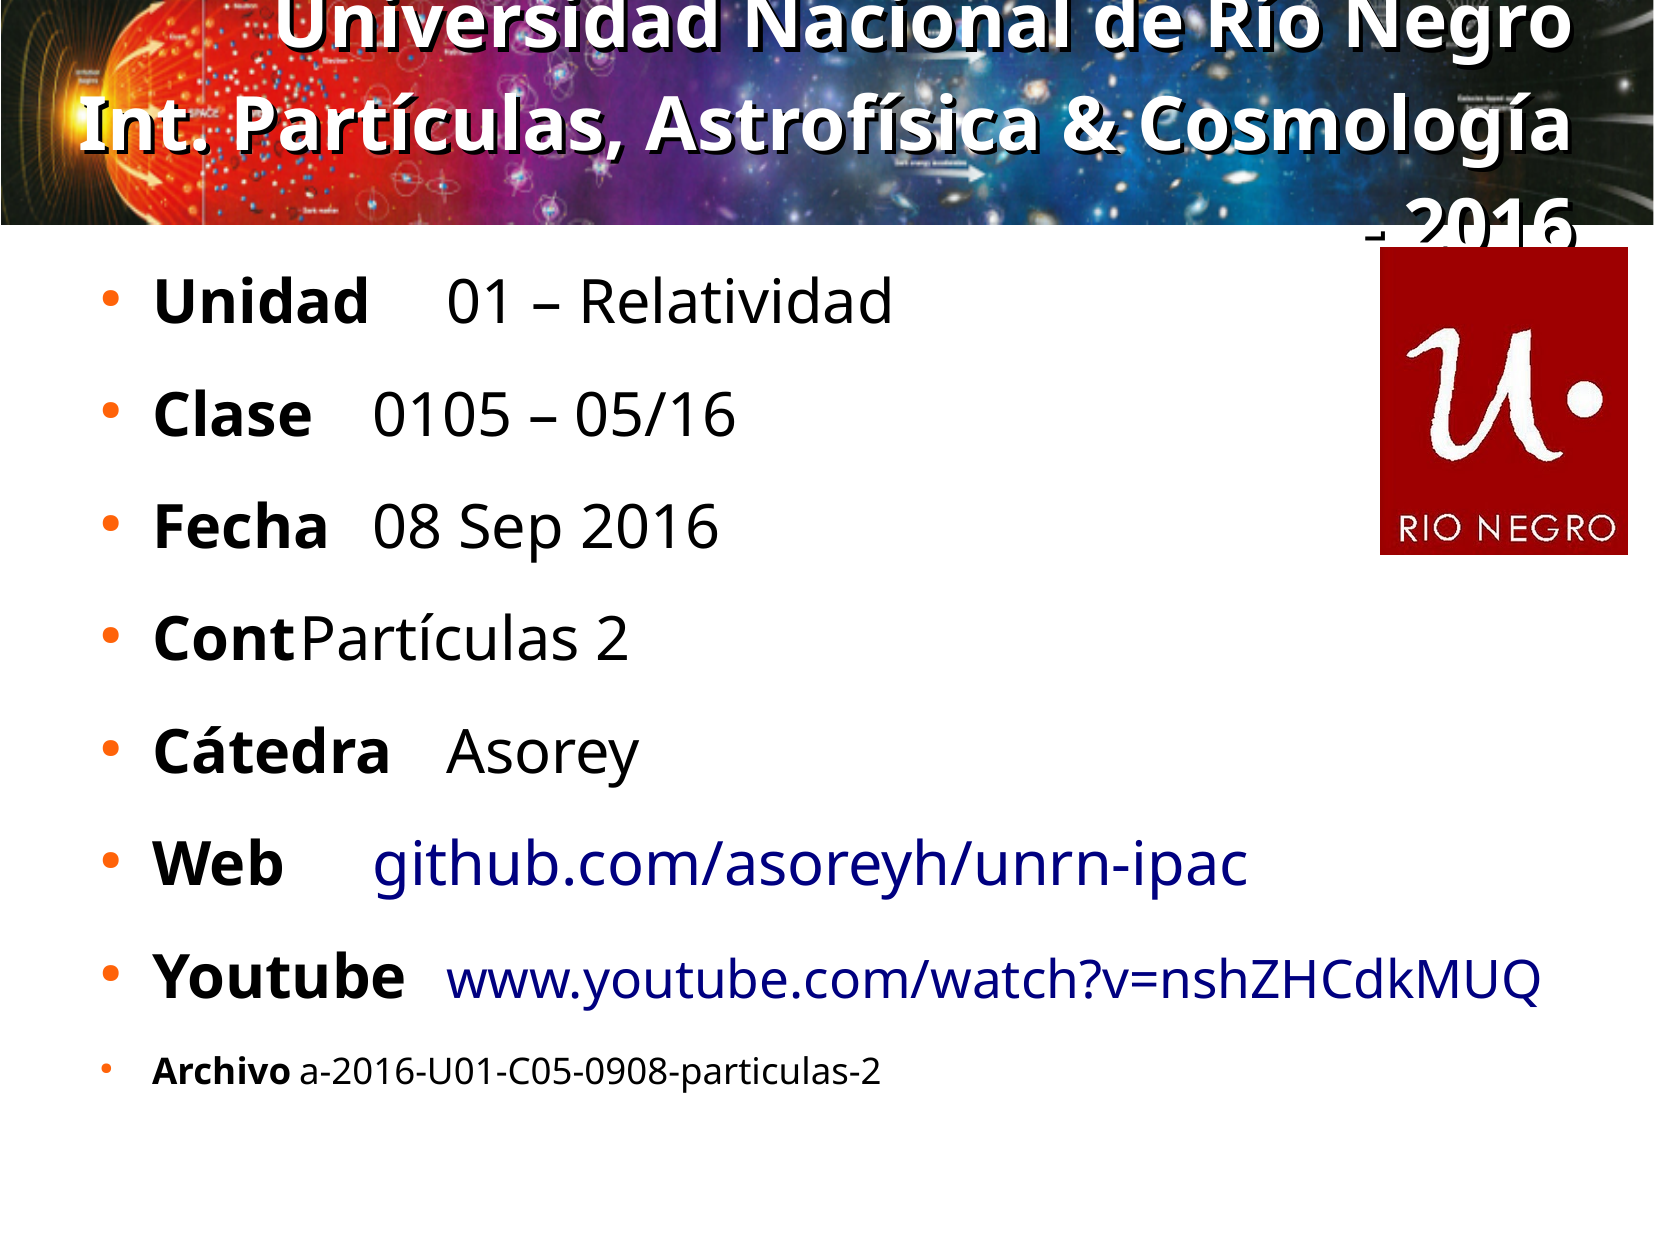

# Universidad Nacional de Río Negro Int. Partículas, Astrofísica & Cosmología - 2016
Unidad 		01 – Relatividad
Clase			0105 – 05/16
Fecha		08 Sep 2016
Cont			Partículas 2
Cátedra		Asorey
Web 			github.com/asoreyh/unrn-ipac
Youtube 	www.youtube.com/watch?v=nshZHCdkMUQ
Archivo			a-2016-U01-C05-0908-particulas-2